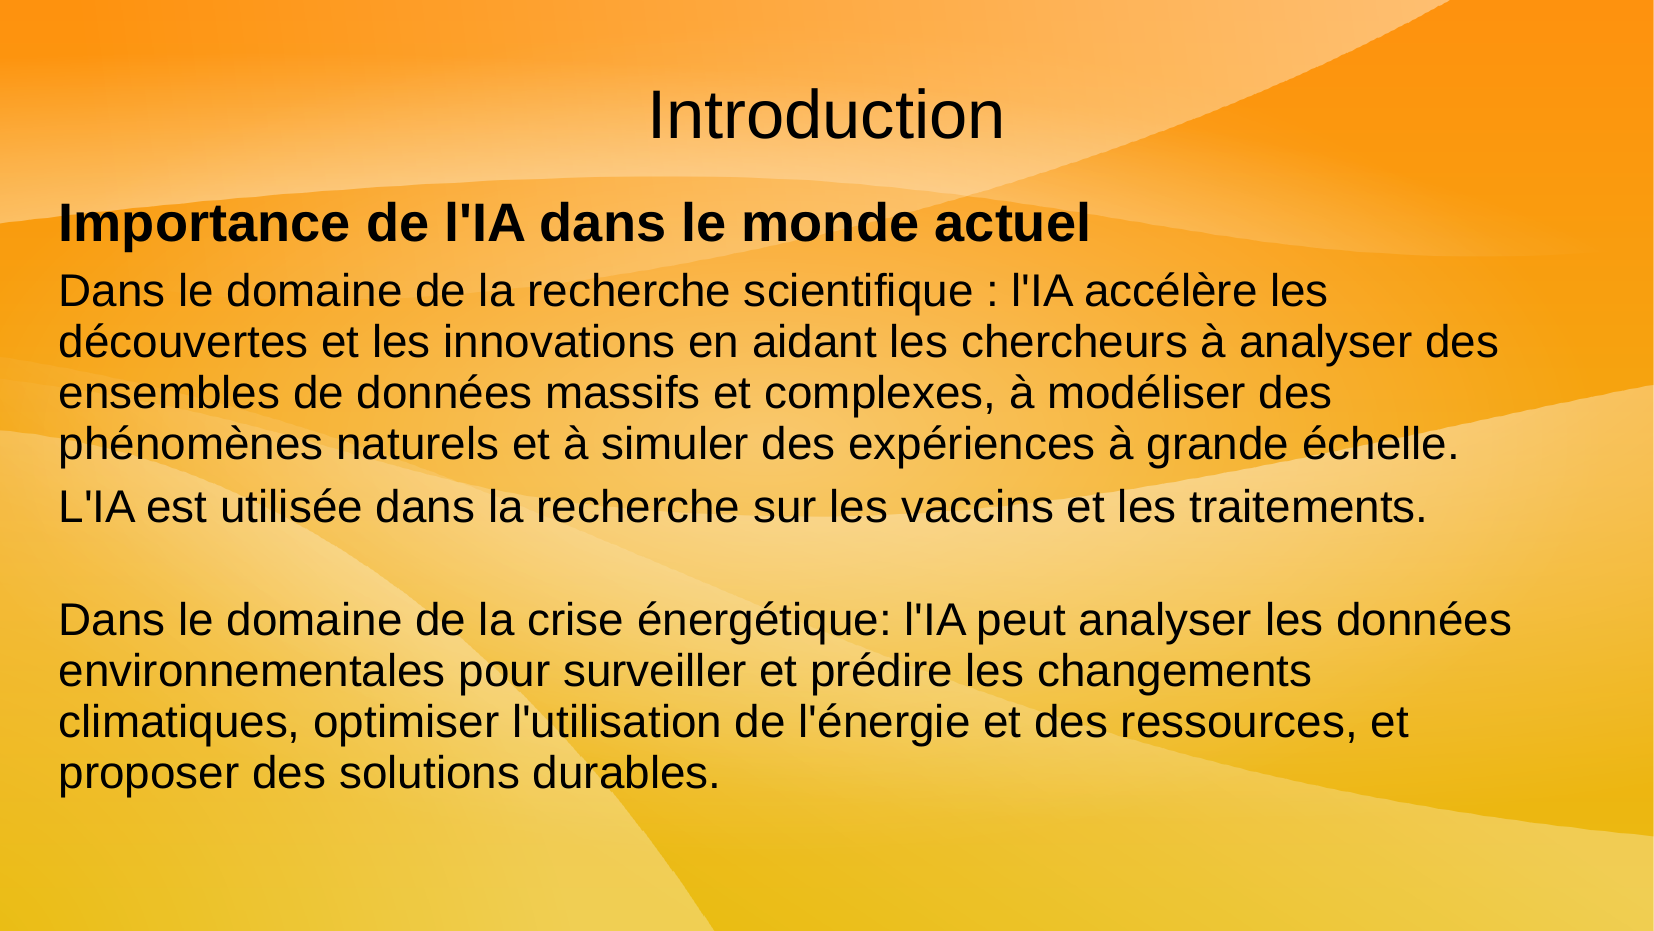

# Introduction
Importance de l'IA dans le monde actuel
Dans le domaine de la recherche scientifique : l'IA accélère les découvertes et les innovations en aidant les chercheurs à analyser des ensembles de données massifs et complexes, à modéliser des phénomènes naturels et à simuler des expériences à grande échelle.
L'IA est utilisée dans la recherche sur les vaccins et les traitements.
Dans le domaine de la crise énergétique: l'IA peut analyser les données environnementales pour surveiller et prédire les changements climatiques, optimiser l'utilisation de l'énergie et des ressources, et proposer des solutions durables.